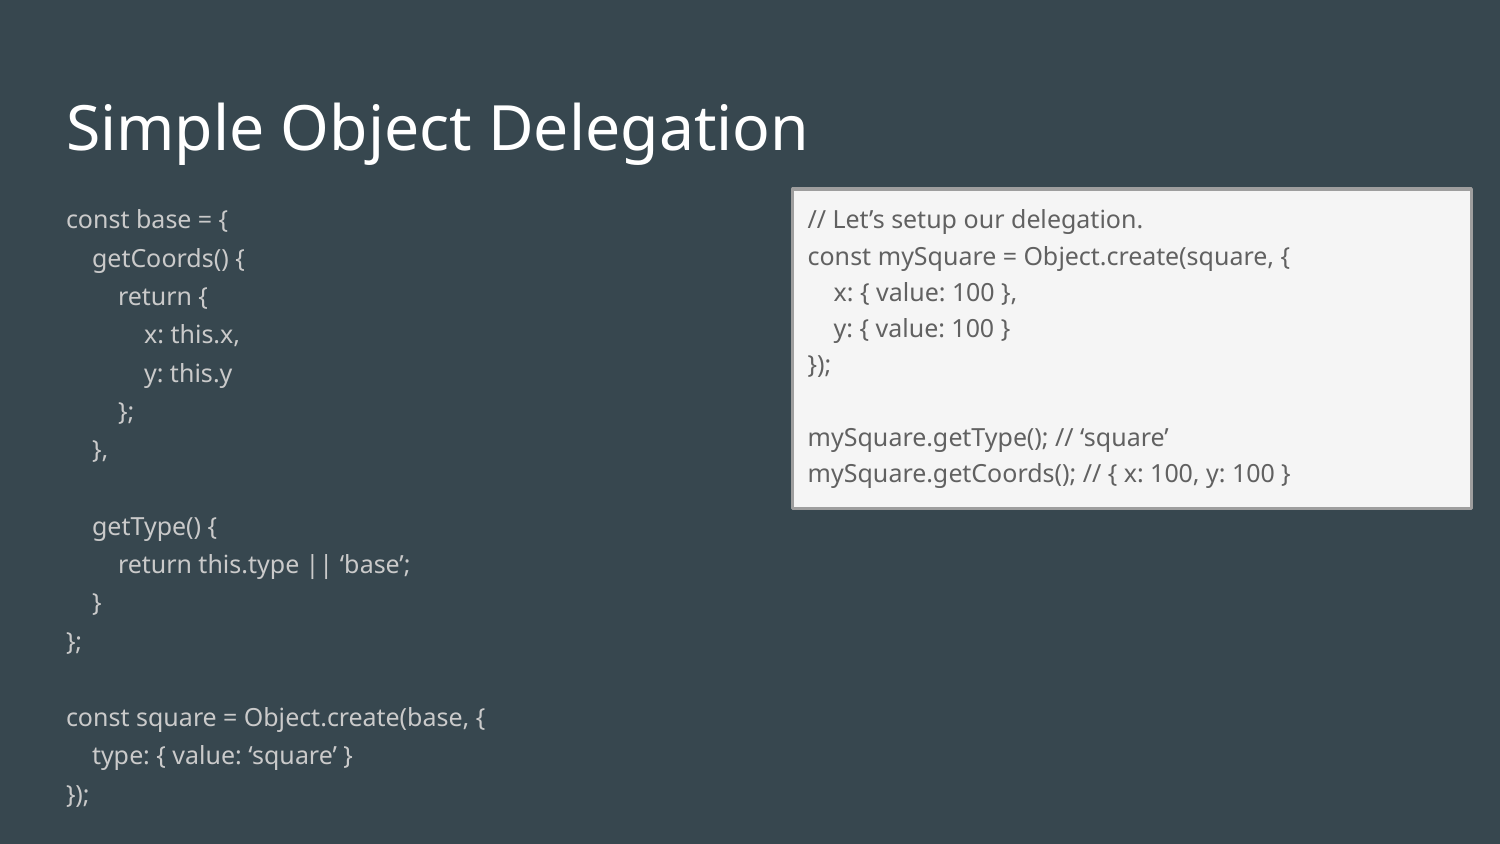

# Simple Object Delegation
const base = {
 getCoords() {
 return {
 x: this.x,
 y: this.y
 };
 },
 getType() {
 return this.type || ‘base’;
 }
};
const square = Object.create(base, {
 type: { value: ‘square’ }
});
// Let’s setup our delegation.
const mySquare = Object.create(square, {
 x: { value: 100 },
 y: { value: 100 }
});
mySquare.getType(); // ‘square’
mySquare.getCoords(); // { x: 100, y: 100 }